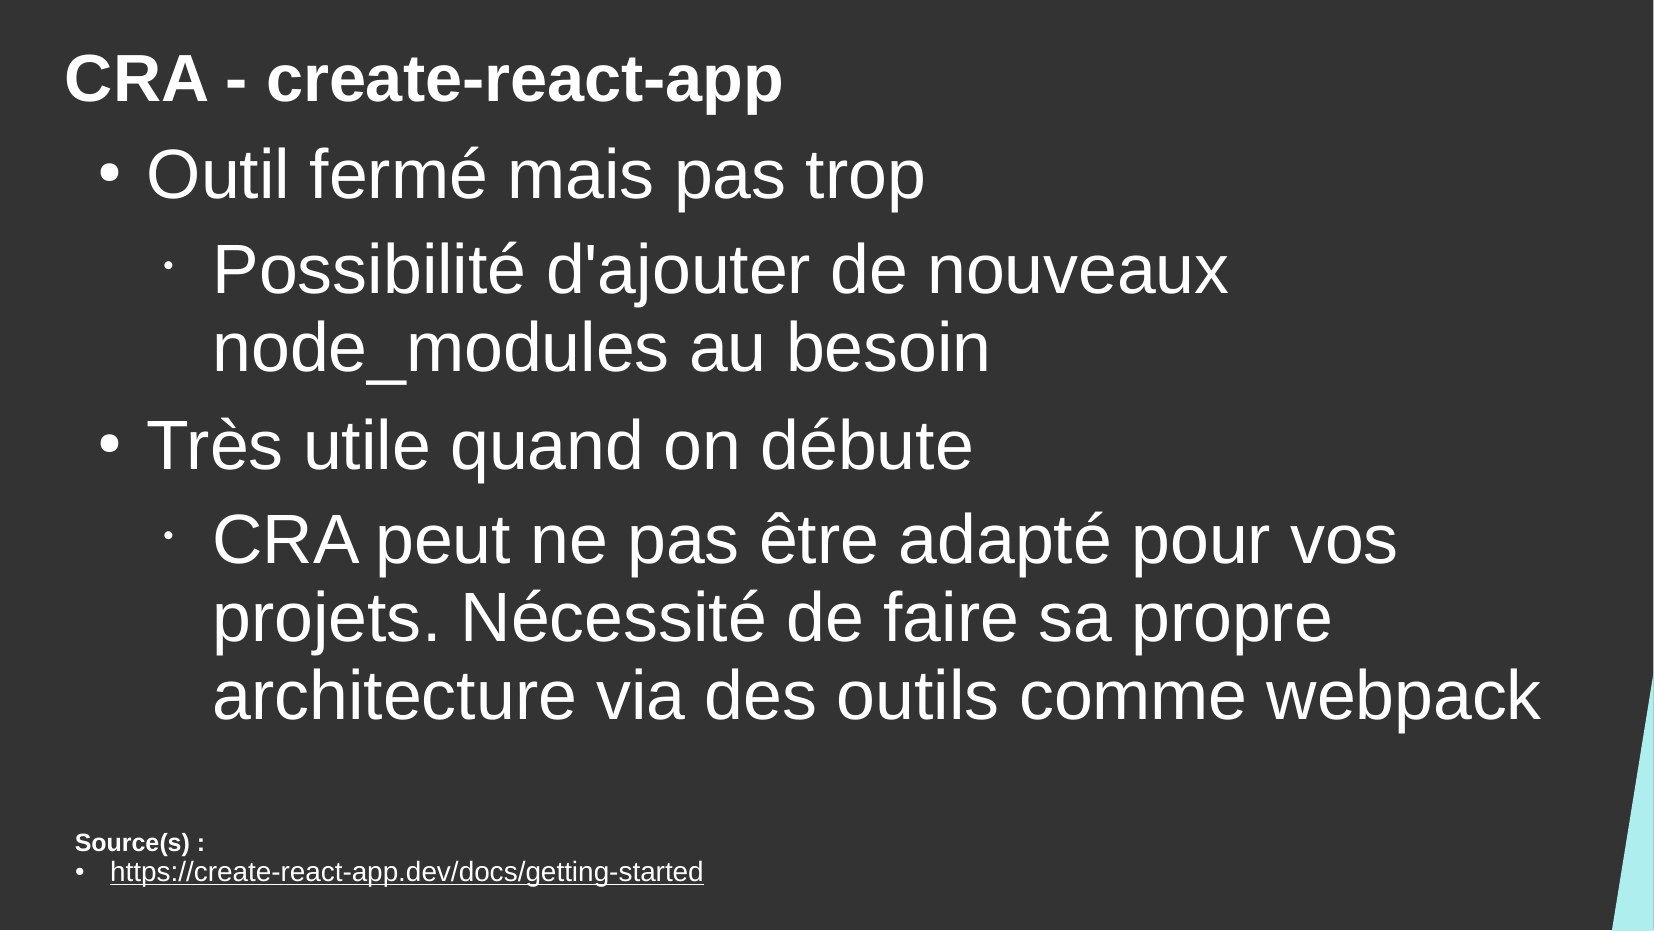

# CRA - create-react-app
Outil fermé mais pas trop
Possibilité d'ajouter de nouveaux node_modules au besoin
Très utile quand on débute
CRA peut ne pas être adapté pour vos projets. Nécessité de faire sa propre architecture via des outils comme webpack
Source(s) :
https://create-react-app.dev/docs/getting-started